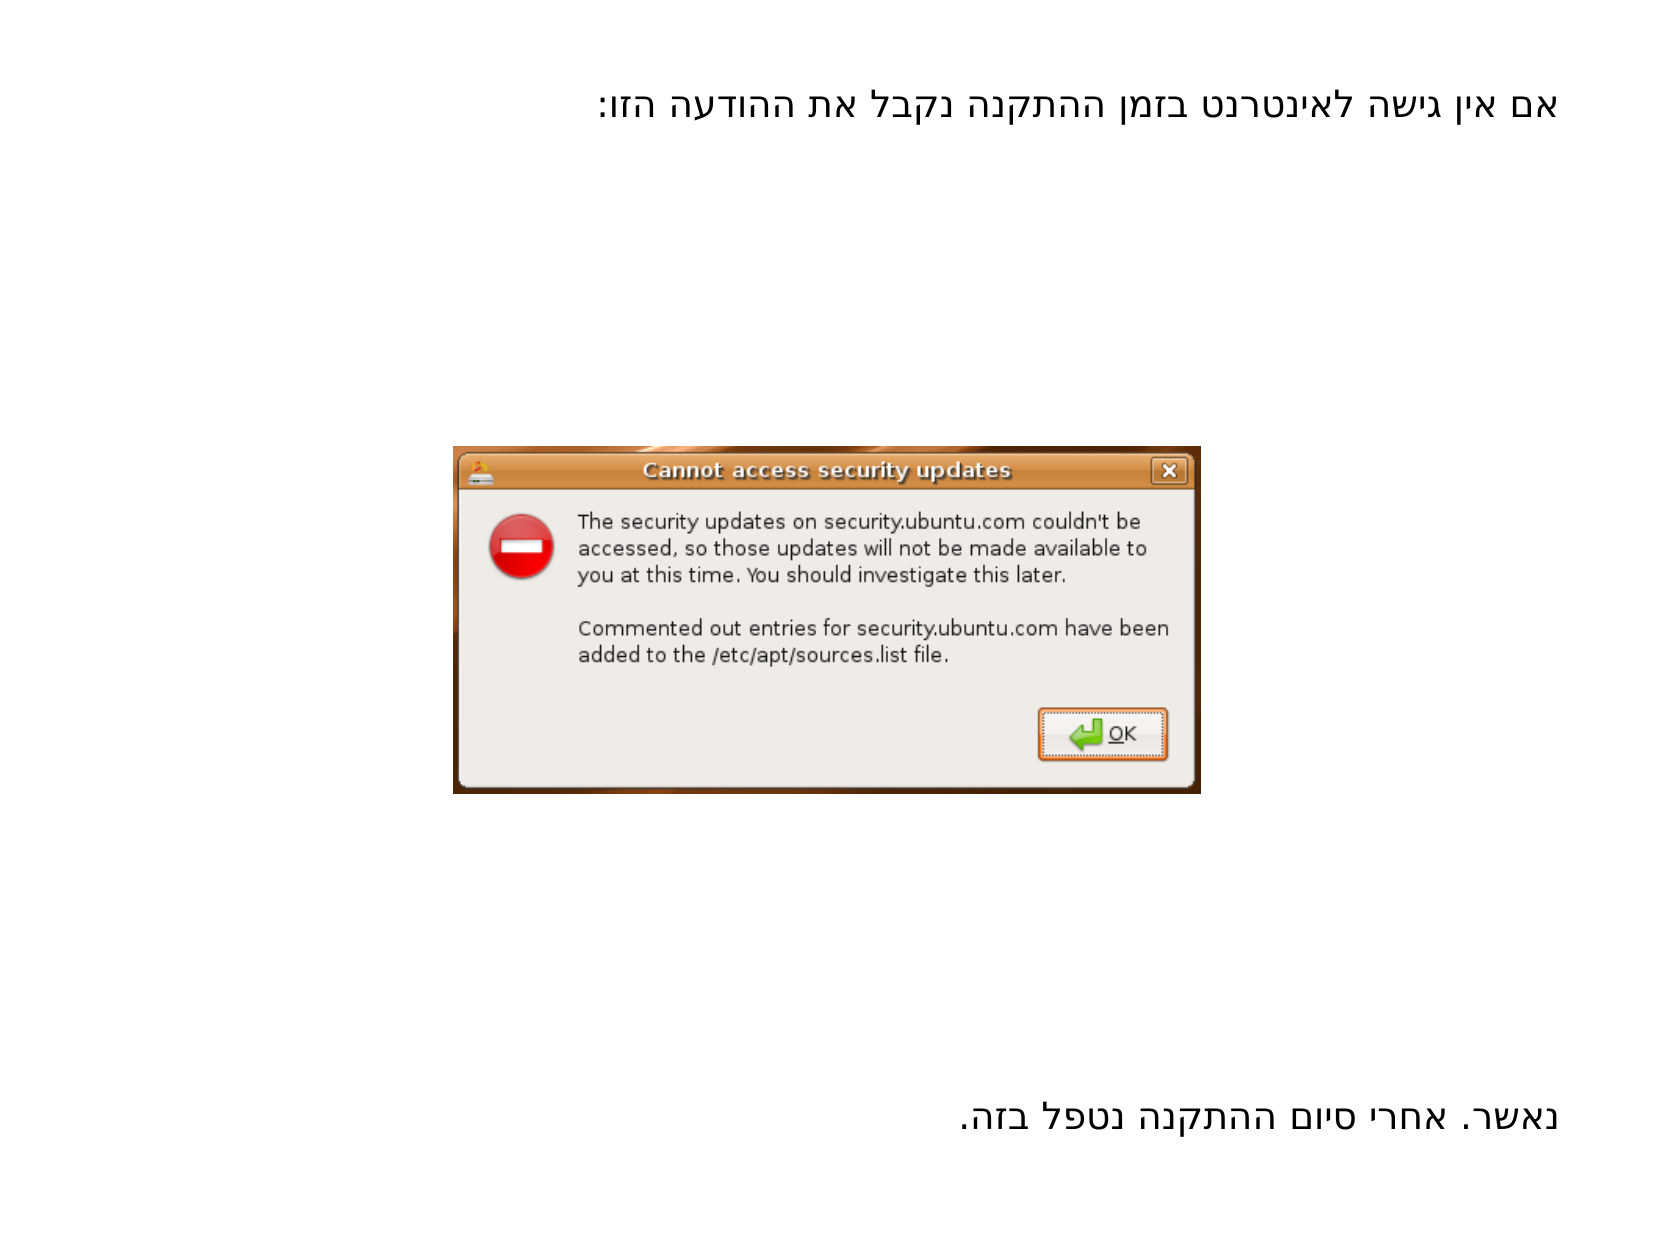

אם אין גישה לאינטרנט בזמן ההתקנה נקבל את ההודעה הזו:
נאשר. אחרי סיום ההתקנה נטפל בזה.